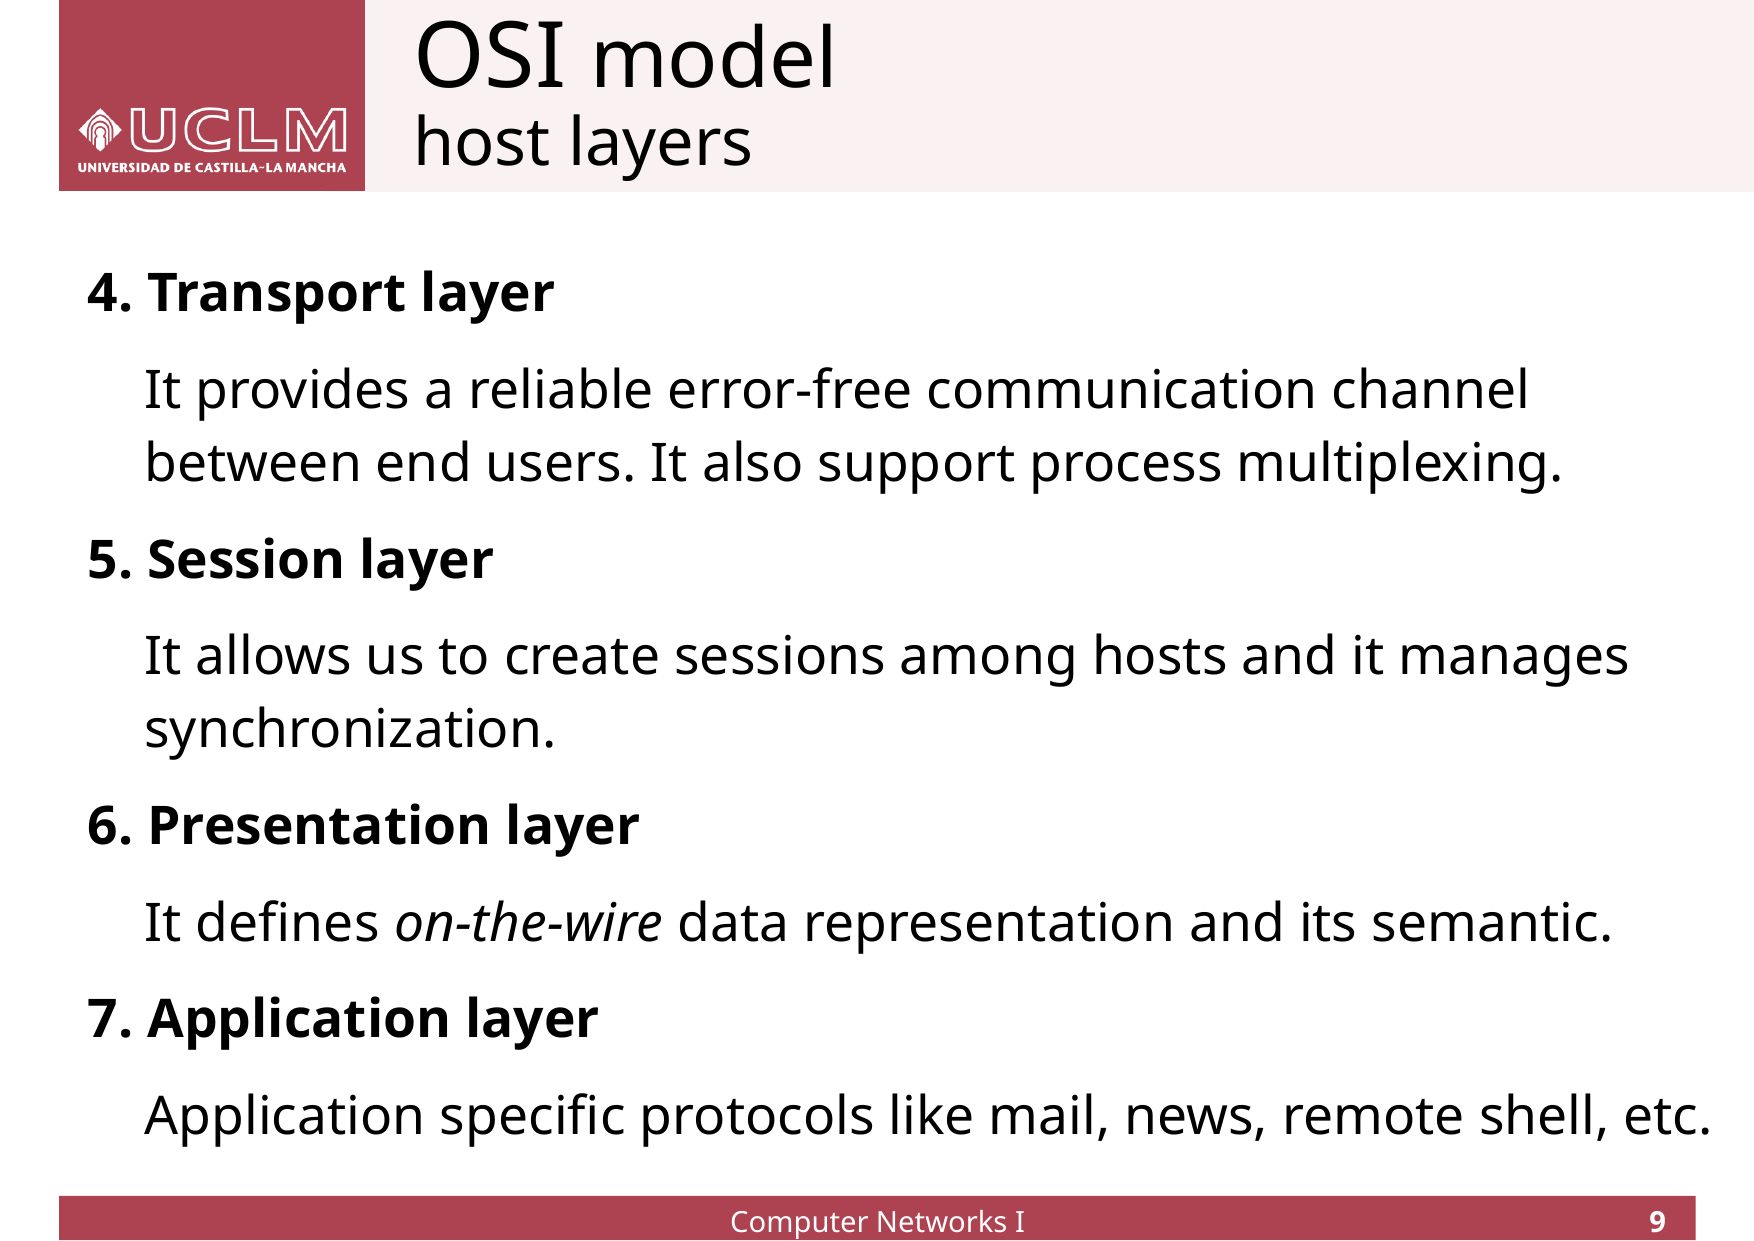

# OSI model host layers
4. Transport layer
It provides a reliable error-free communication channel between end users. It also support process multiplexing.
5. Session layer
It allows us to create sessions among hosts and it manages synchronization.
6. Presentation layer
It defines on-the-wire data representation and its semantic.
7. Application layer
Application specific protocols like mail, news, remote shell, etc.
Computer Networks I
9